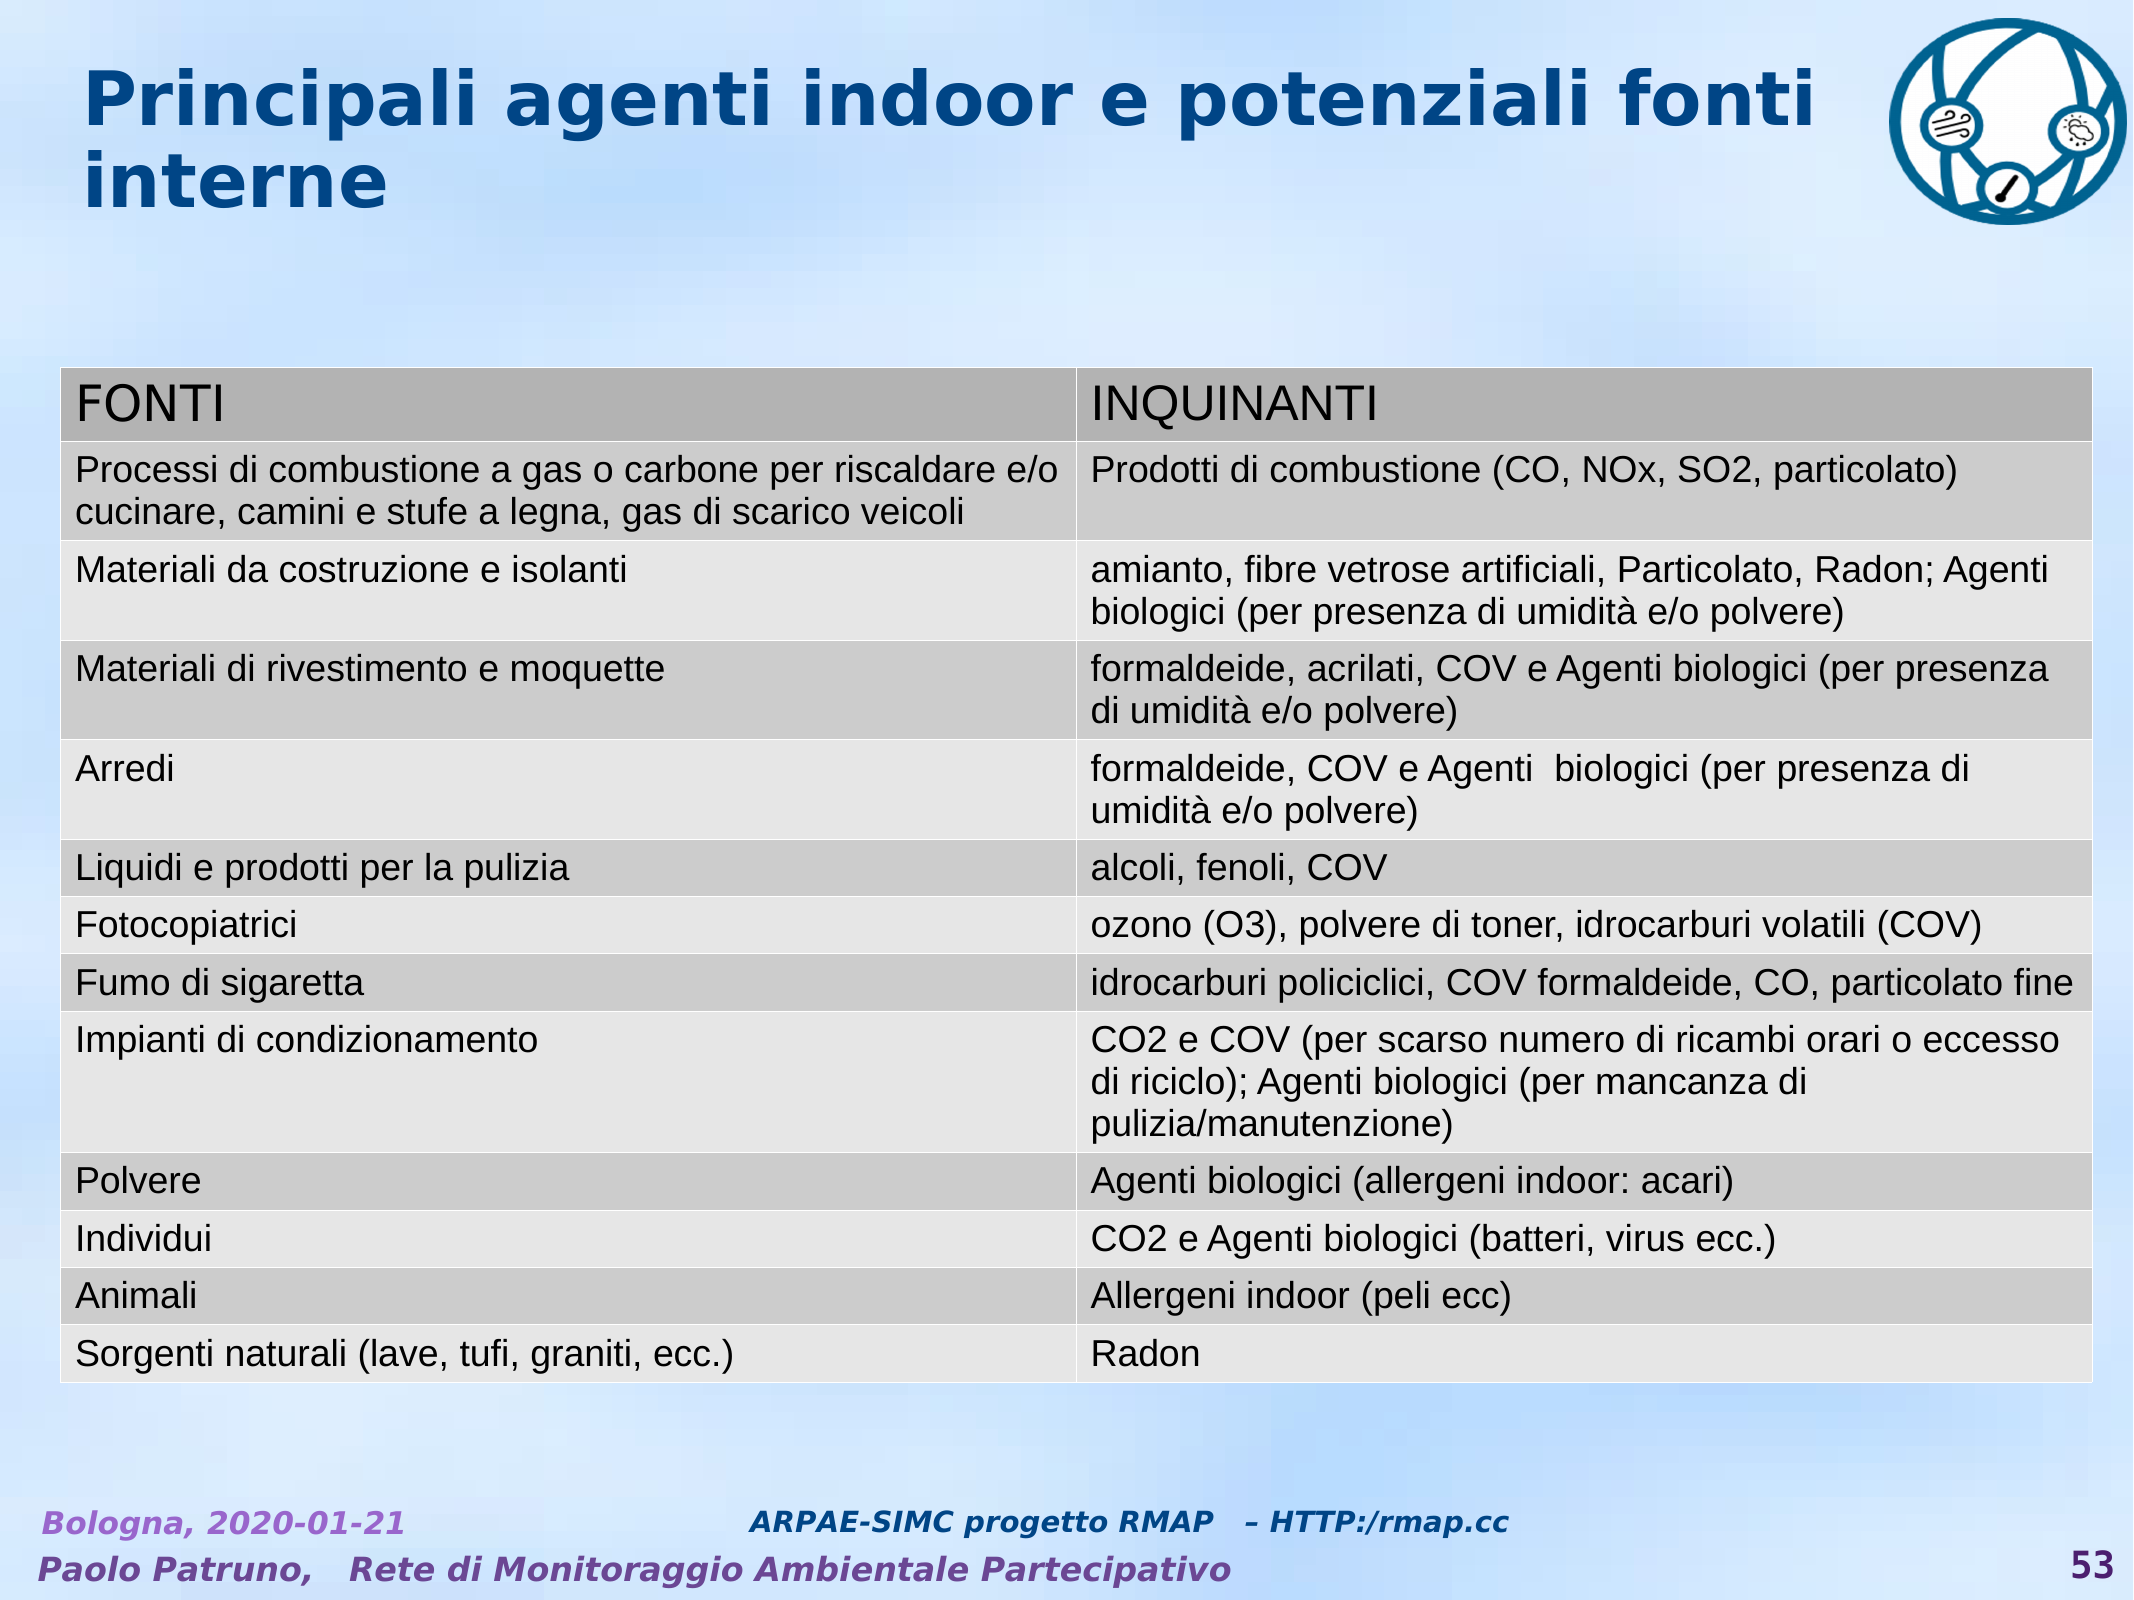

# Principali agenti indoor e potenziali fonti interne
| FONTI | INQUINANTI |
| --- | --- |
| Processi di combustione a gas o carbone per riscaldare e/o cucinare, camini e stufe a legna, gas di scarico veicoli | Prodotti di combustione (CO, NOx, SO2, particolato) |
| Materiali da costruzione e isolanti | amianto, fibre vetrose artificiali, Particolato, Radon; Agenti biologici (per presenza di umidità e/o polvere) |
| Materiali di rivestimento e moquette | formaldeide, acrilati, COV e Agenti biologici (per presenza di umidità e/o polvere) |
| Arredi | formaldeide, COV e Agenti biologici (per presenza di umidità e/o polvere) |
| Liquidi e prodotti per la pulizia | alcoli, fenoli, COV |
| Fotocopiatrici | ozono (O3), polvere di toner, idrocarburi volatili (COV) |
| Fumo di sigaretta | idrocarburi policiclici, COV formaldeide, CO, particolato fine |
| Impianti di condizionamento | CO2 e COV (per scarso numero di ricambi orari o eccesso di riciclo); Agenti biologici (per mancanza di pulizia/manutenzione) |
| Polvere | Agenti biologici (allergeni indoor: acari) |
| Individui | CO2 e Agenti biologici (batteri, virus ecc.) |
| Animali | Allergeni indoor (peli ecc) |
| Sorgenti naturali (lave, tufi, graniti, ecc.) | Radon |